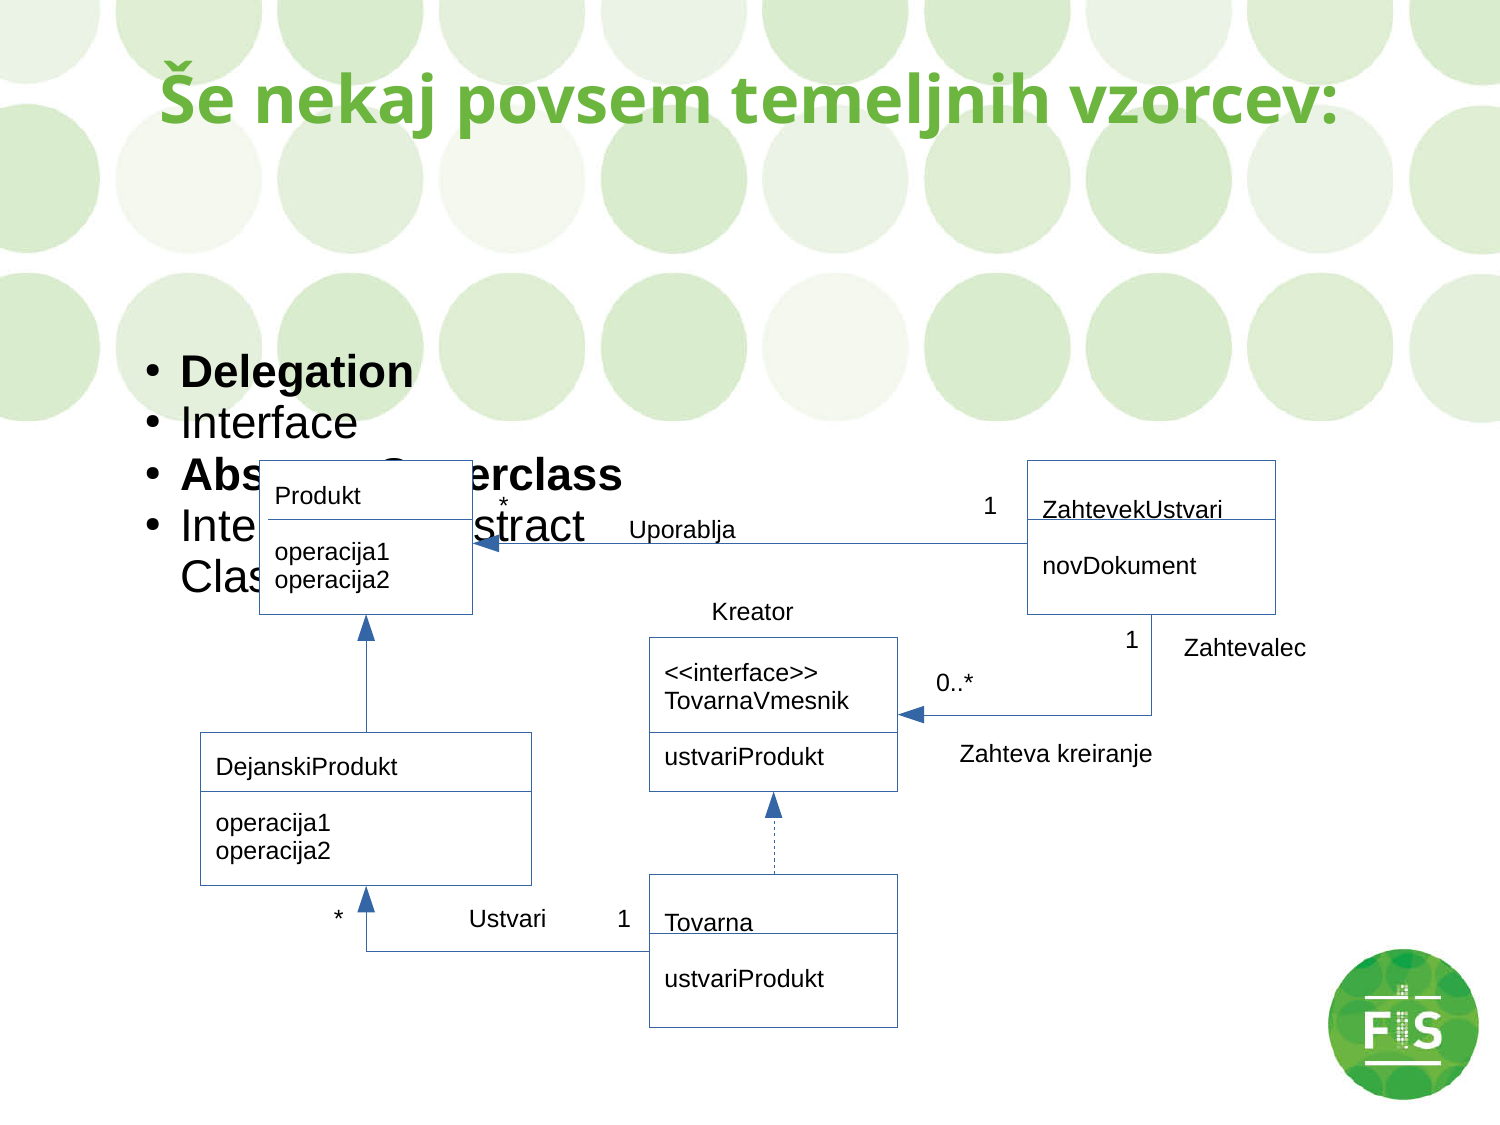

# Še nekaj povsem temeljnih vzorcev:
Delegation
Interface
Abstract Superclass
Interface in Abstract Class
Produkt
operacija1
operacija2
ZahtevekUstvari
novDokument
*
1
Uporablja
Kreator
1
Zahtevalec
<<interface>>
TovarnaVmesnik
ustvariProdukt
0..*
DejanskiProdukt
operacija1
operacija2
Zahteva kreiranje
Tovarna
ustvariProdukt
*
1